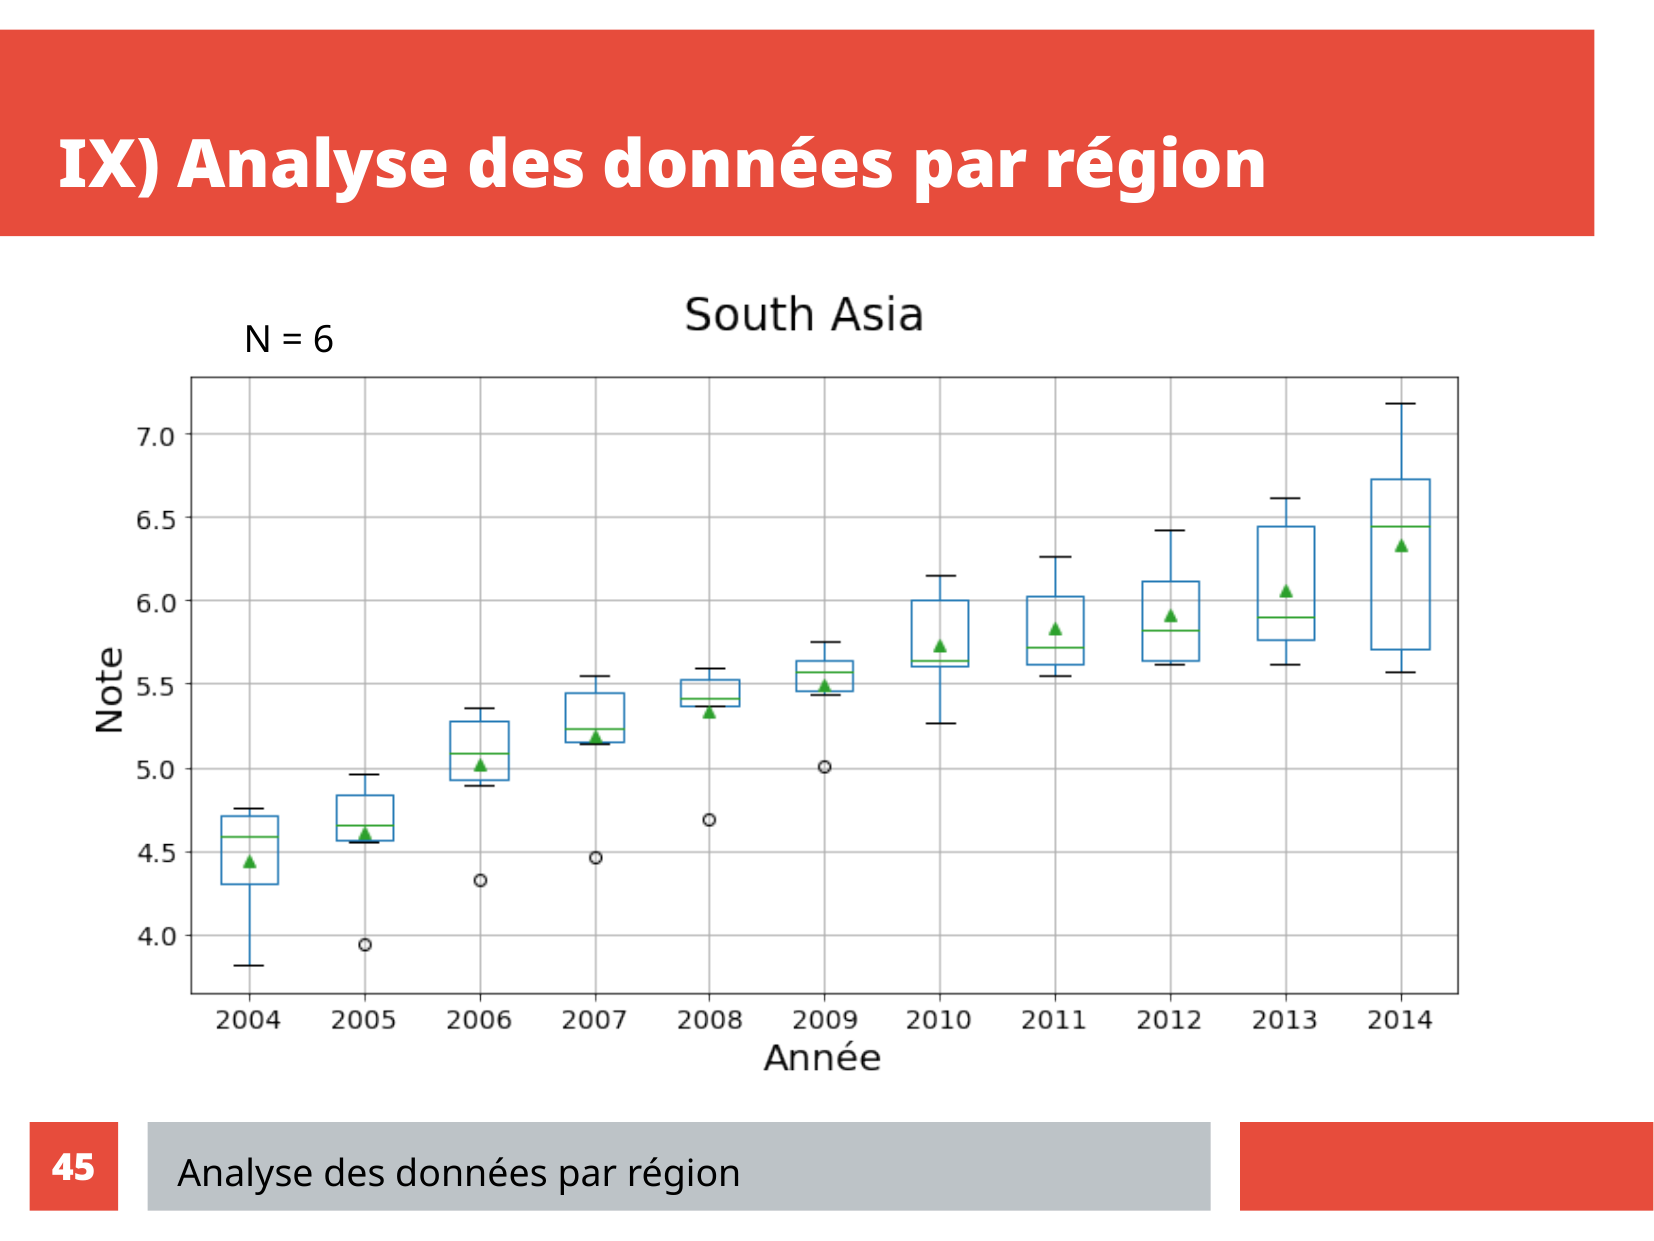

# IX) Analyse des données par région
N = 6
45
Analyse des données par région